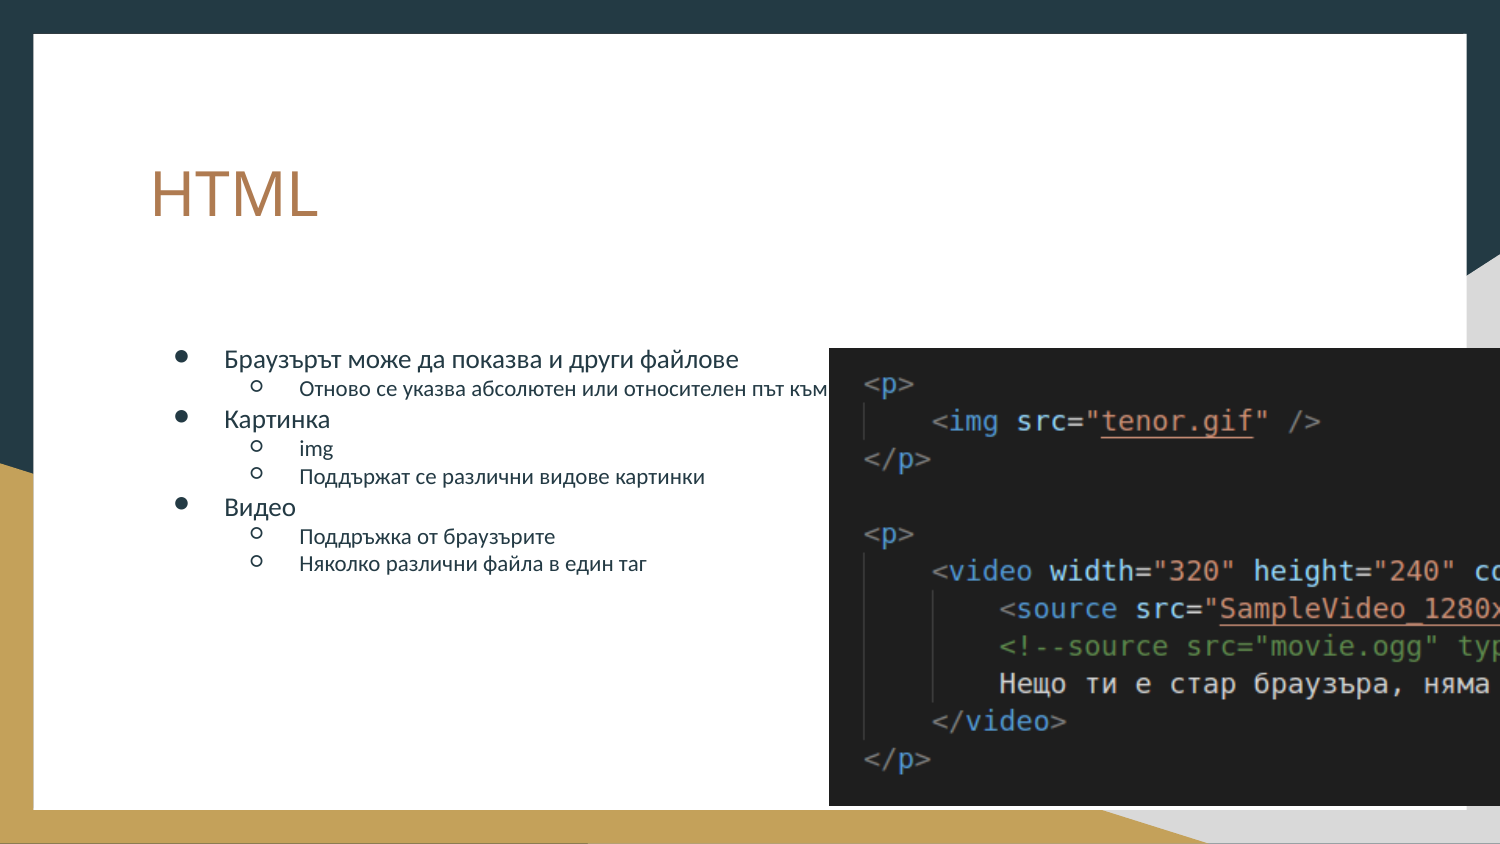

# HTML
Браузърът може да показва и други файлове
Отново се указва абсолютен или относителен път към файла
Картинка
img
Поддържат се различни видове картинки
Видео
Поддръжка от браузърите
Няколко различни файла в един таг